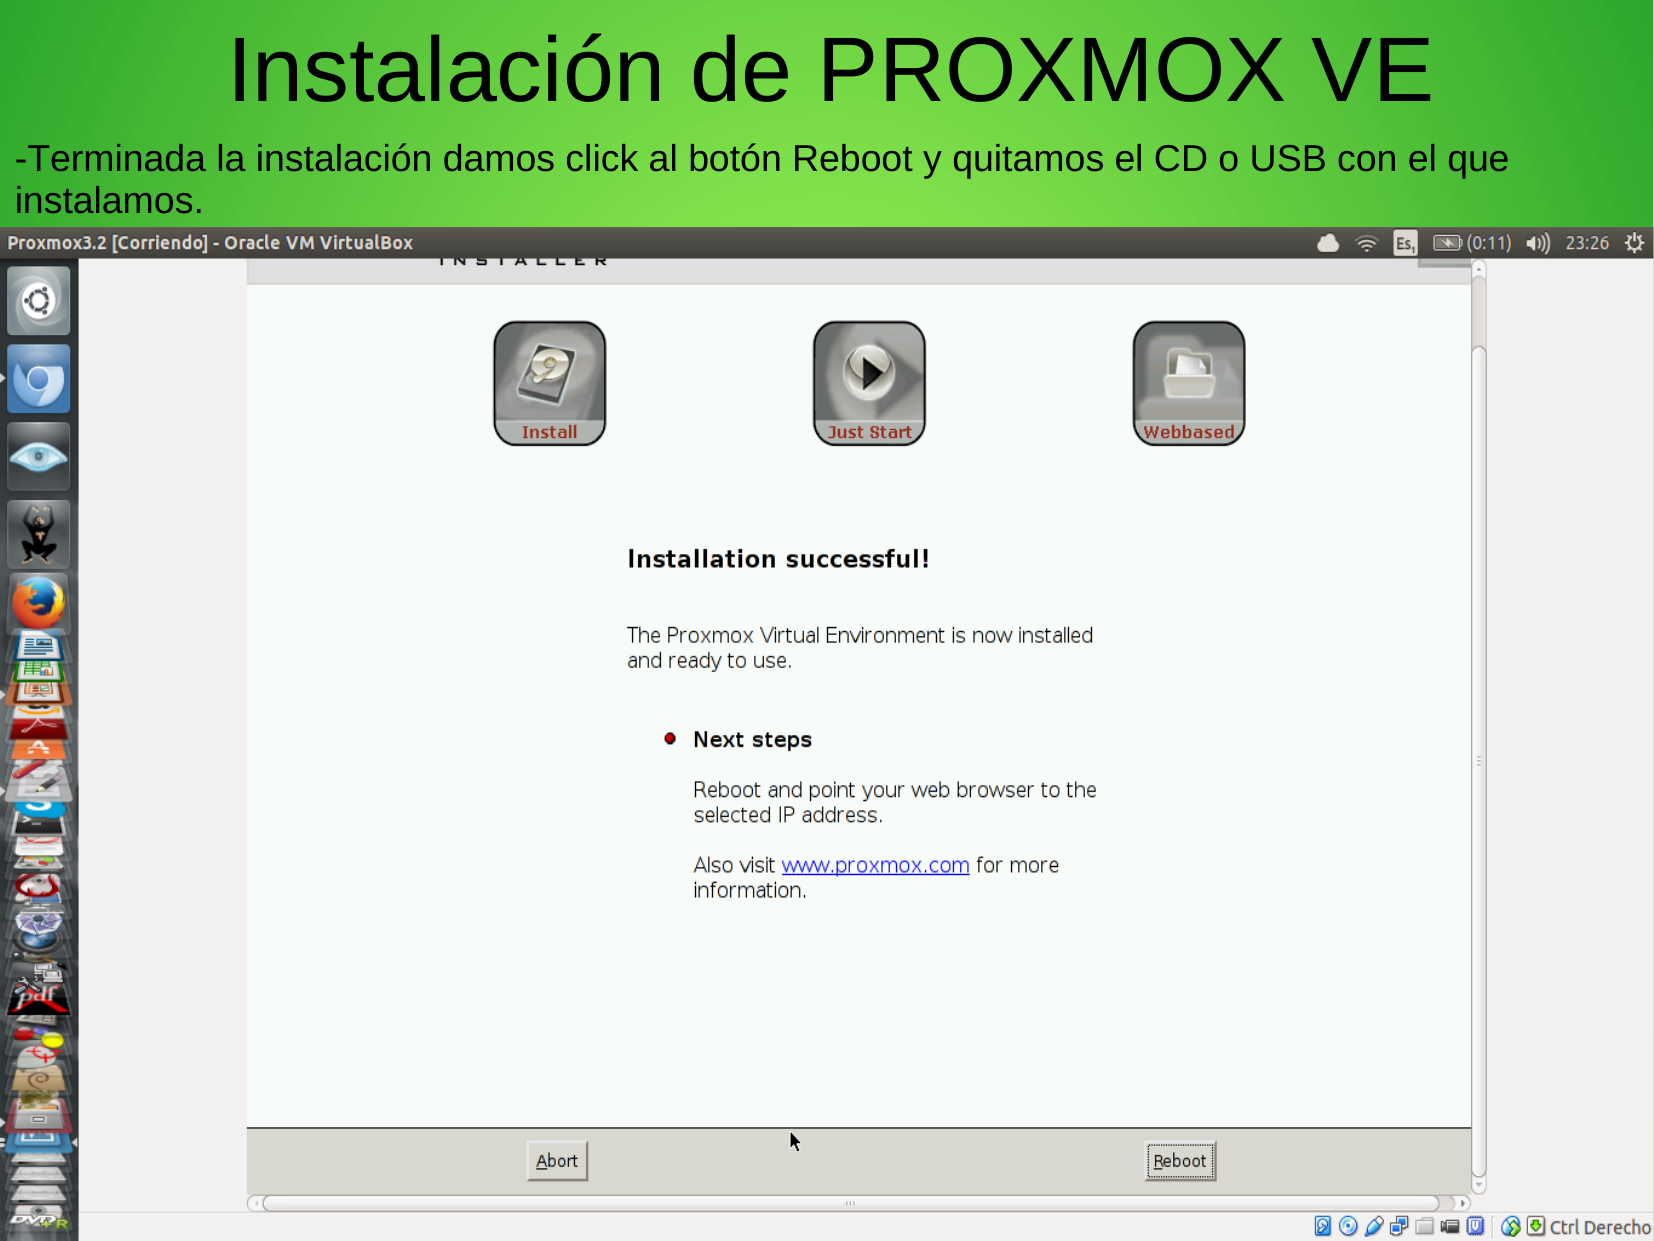

Instalación de PROXMOX VE
-Terminada la instalación damos click al botón Reboot y quitamos el CD o USB con el que instalamos.